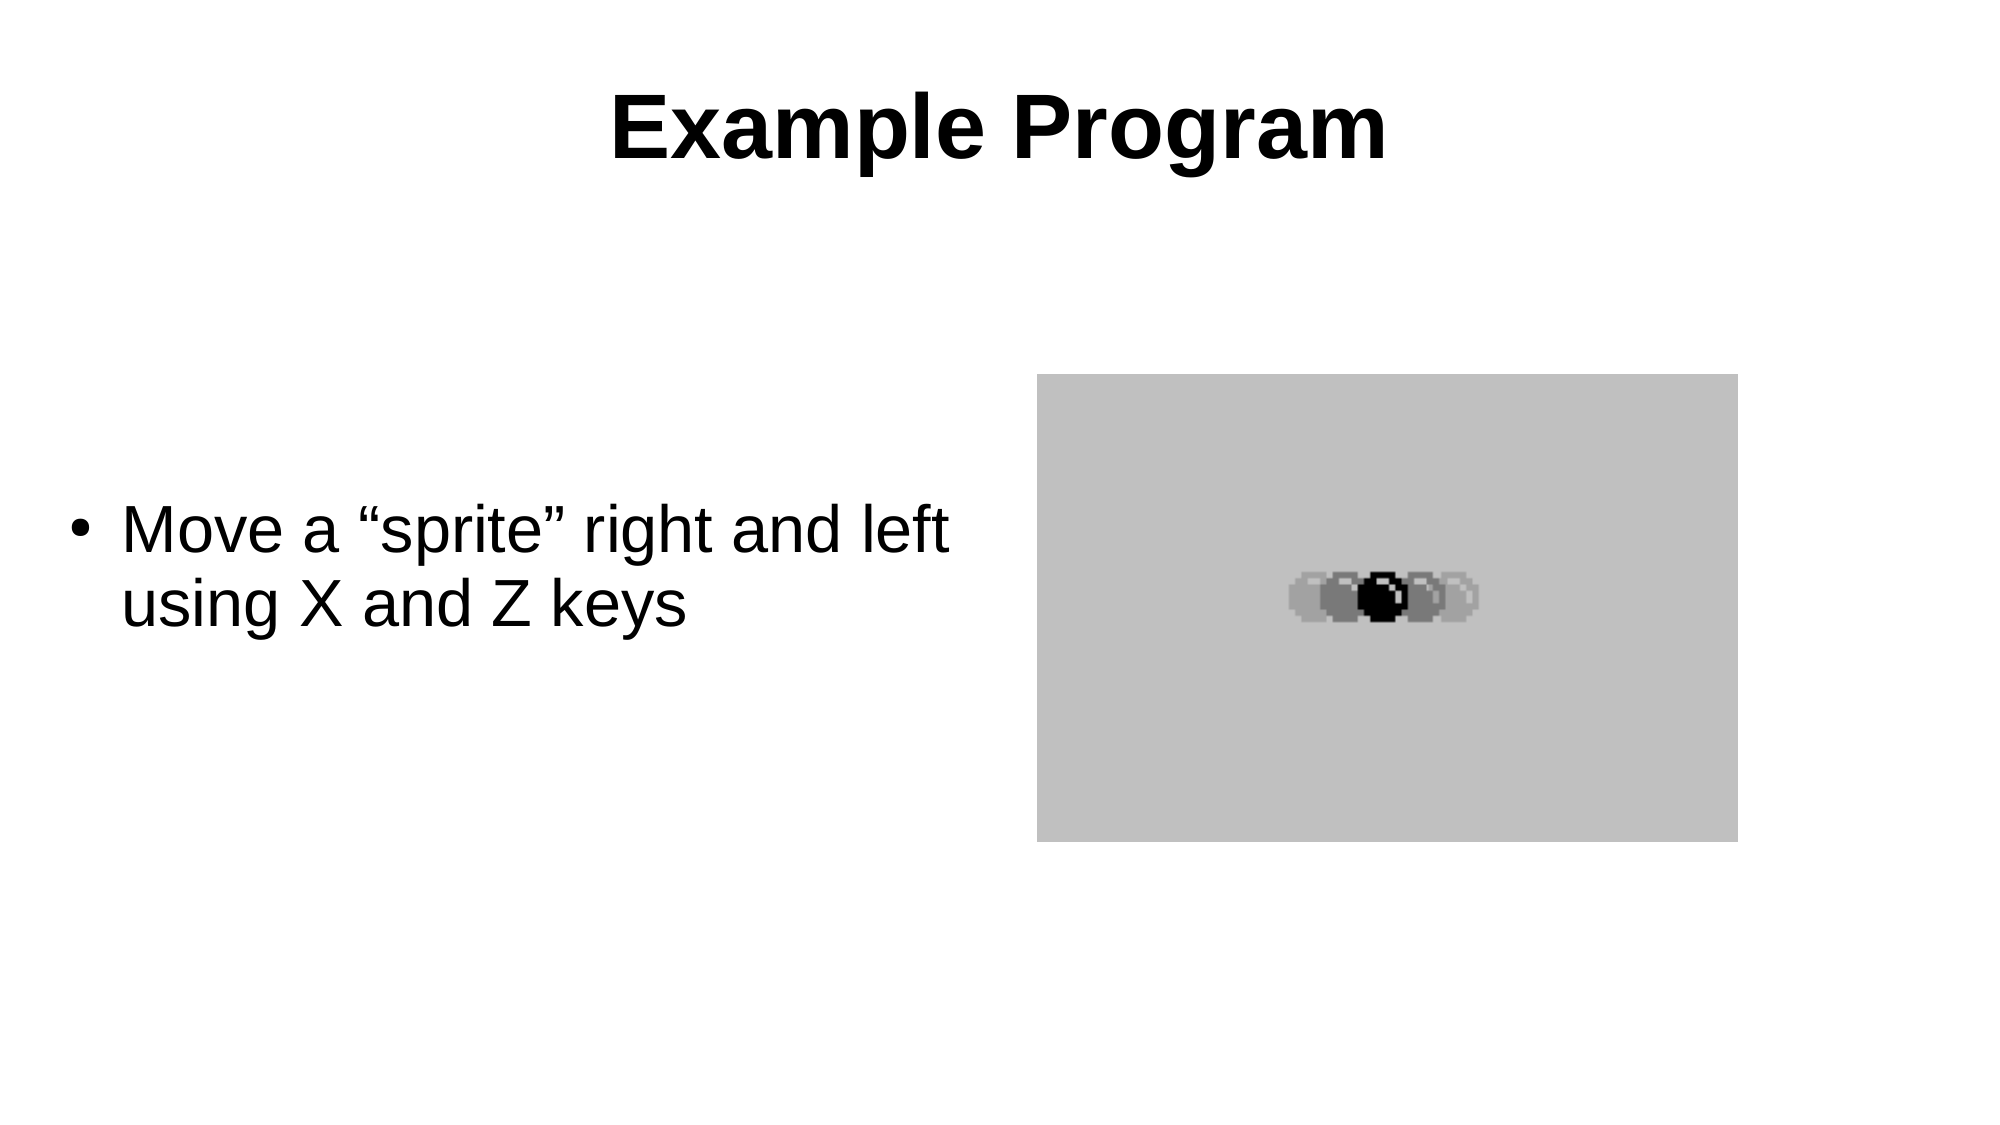

# Example Program
Move a “sprite” right and left using X and Z keys